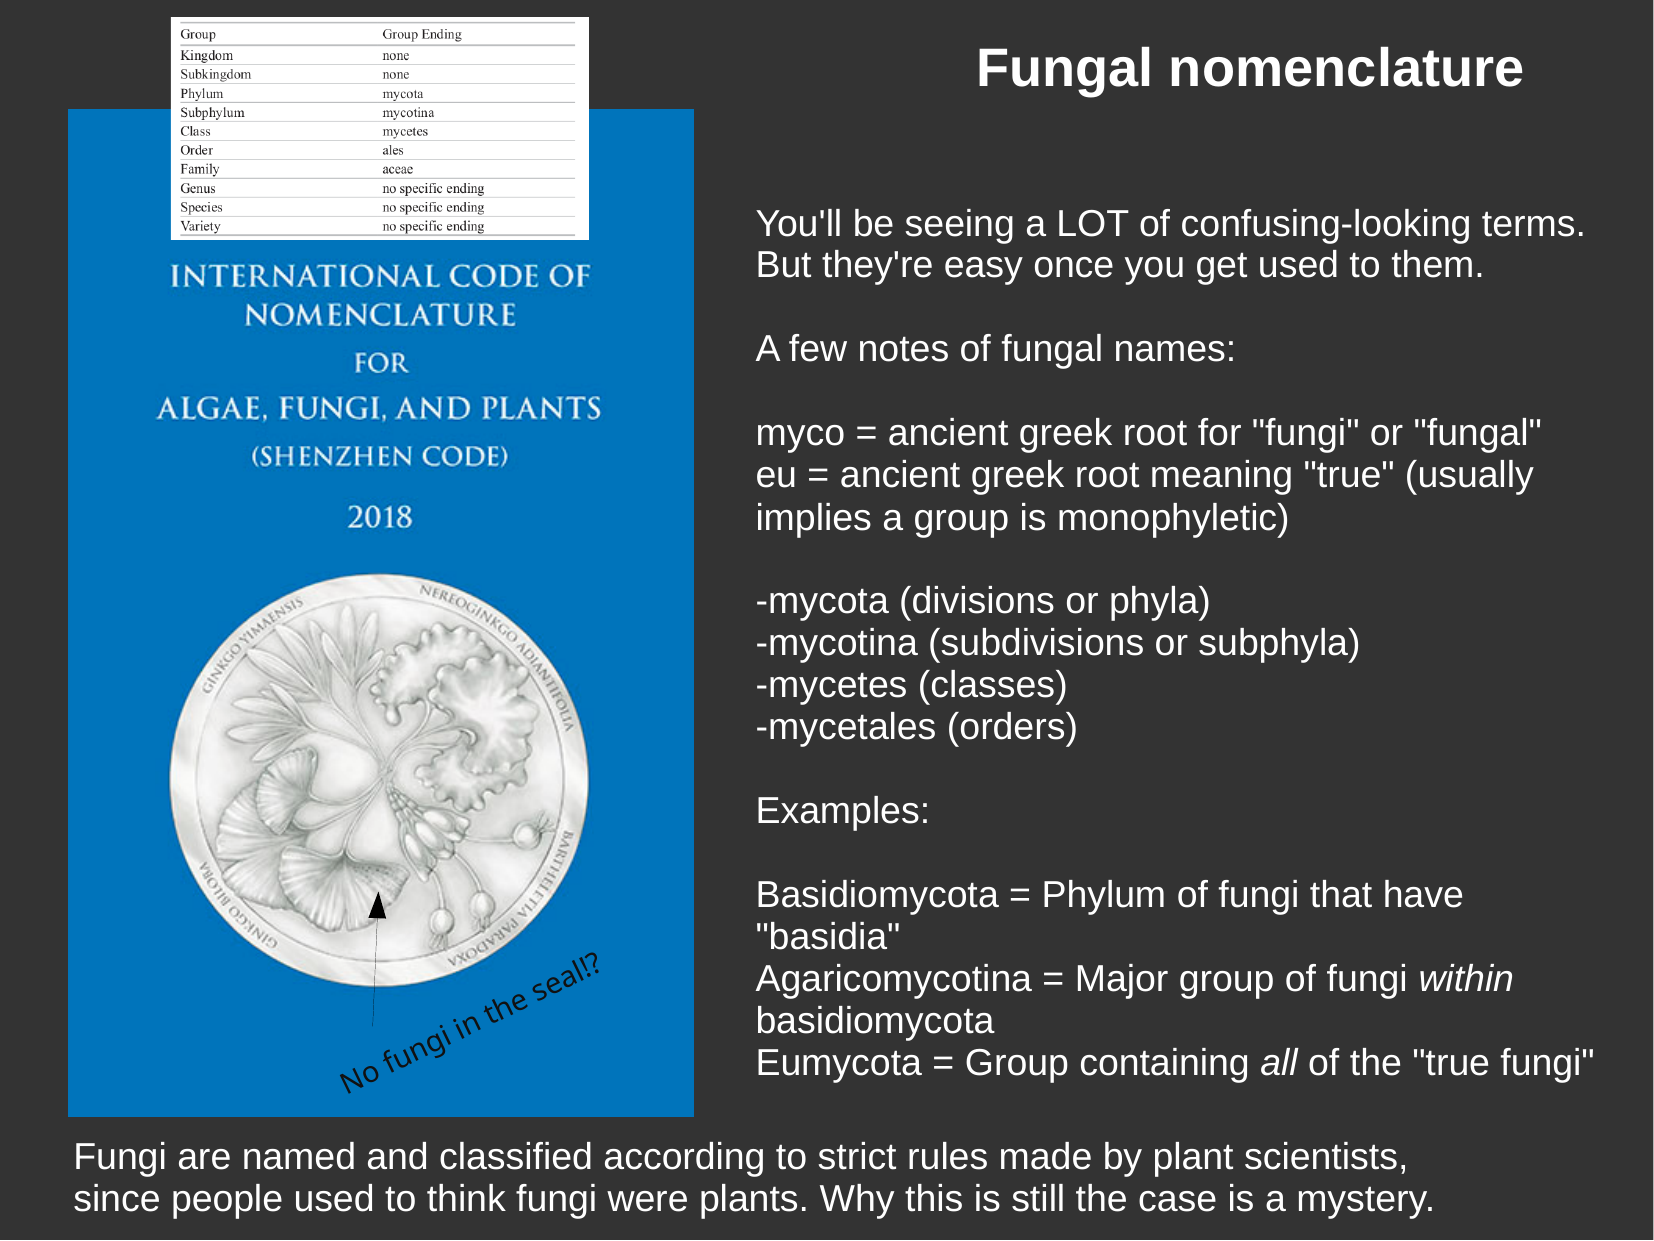

Fungal nomenclature
You'll be seeing a LOT of confusing-looking terms. But they're easy once you get used to them.
A few notes of fungal names:
myco = ancient greek root for "fungi" or "fungal"
eu = ancient greek root meaning "true" (usually implies a group is monophyletic)
-mycota (divisions or phyla)
-mycotina (subdivisions or subphyla)
-mycetes (classes)
-mycetales (orders)
Examples:
Basidiomycota = Phylum of fungi that have "basidia"
Agaricomycotina = Major group of fungi within basidiomycota
Eumycota = Group containing all of the "true fungi"
No fungi in the seal!?
Fungi are named and classified according to strict rules made by plant scientists, since people used to think fungi were plants. Why this is still the case is a mystery.